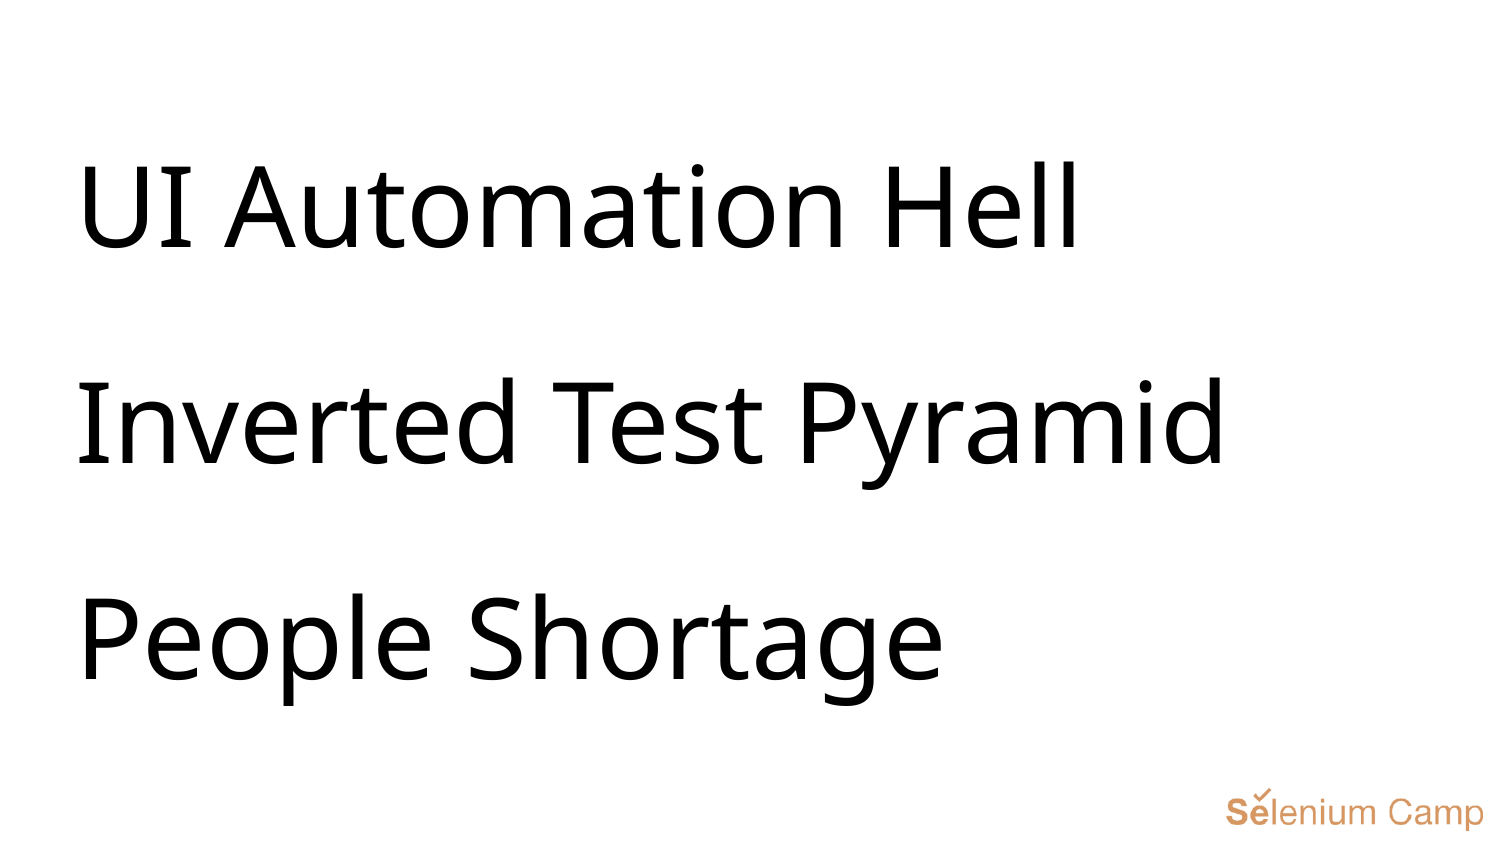

# UI Automation Hell
Inverted Test Pyramid
People Shortage